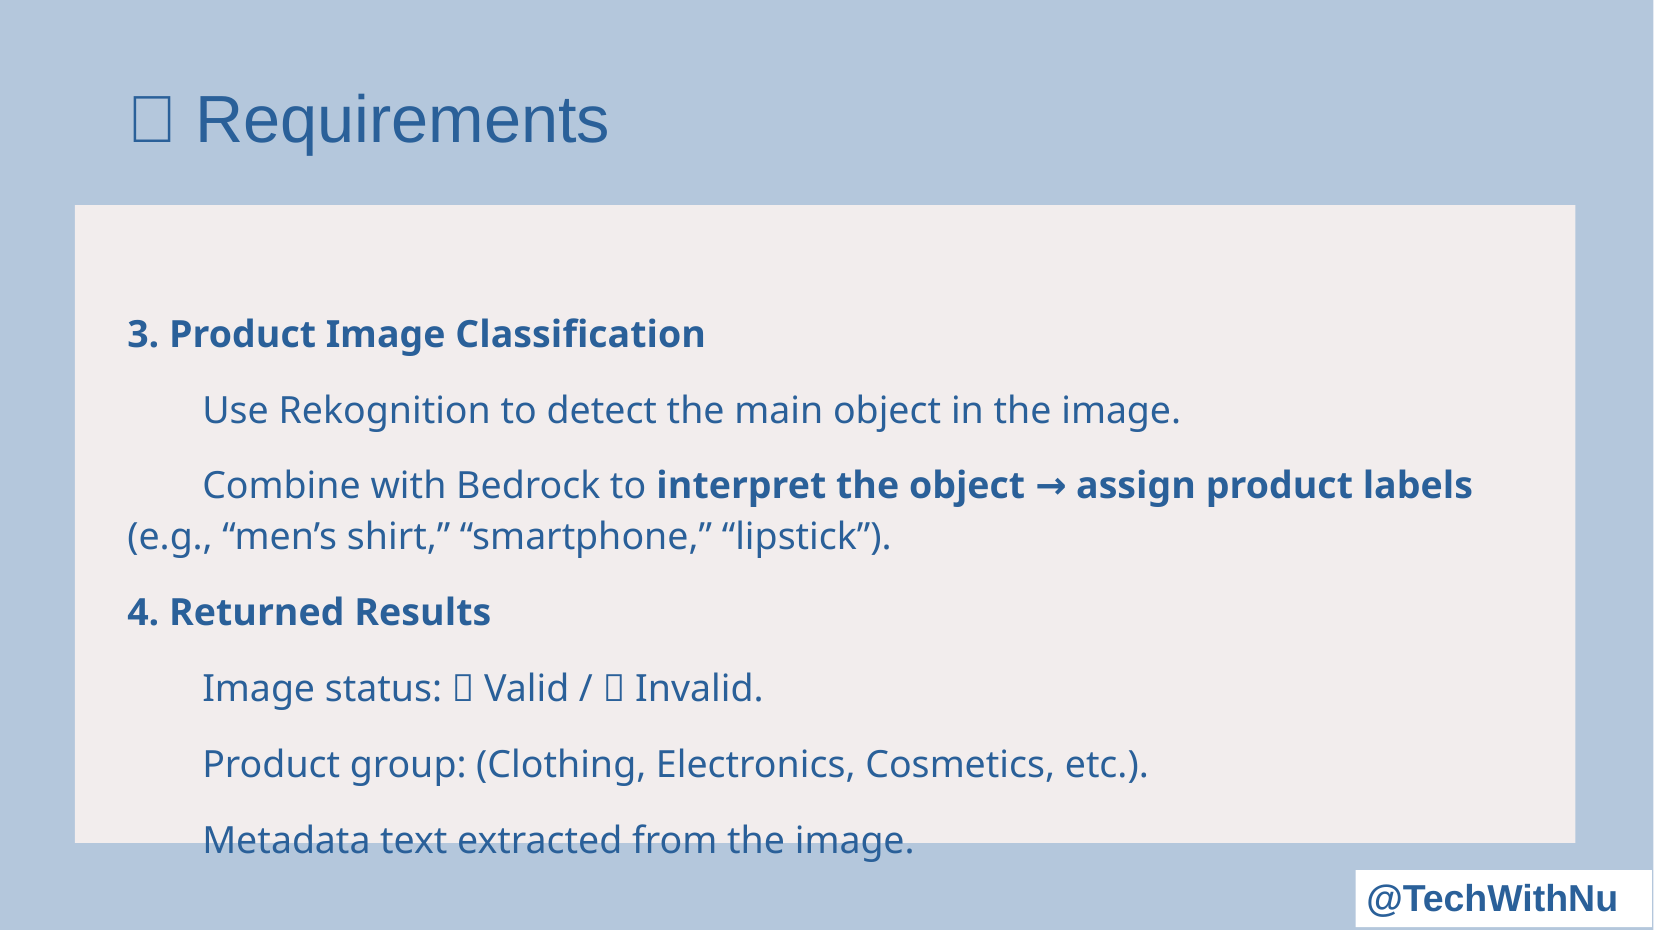

🎯 Requirements
3. Product Image Classification
	Use Rekognition to detect the main object in the image.
	Combine with Bedrock to interpret the object → assign product labels (e.g., “men’s shirt,” “smartphone,” “lipstick”).
4. Returned Results
	Image status: ✅ Valid / ❌ Invalid.
	Product group: (Clothing, Electronics, Cosmetics, etc.).
	Metadata text extracted from the image.
@TechWithNu